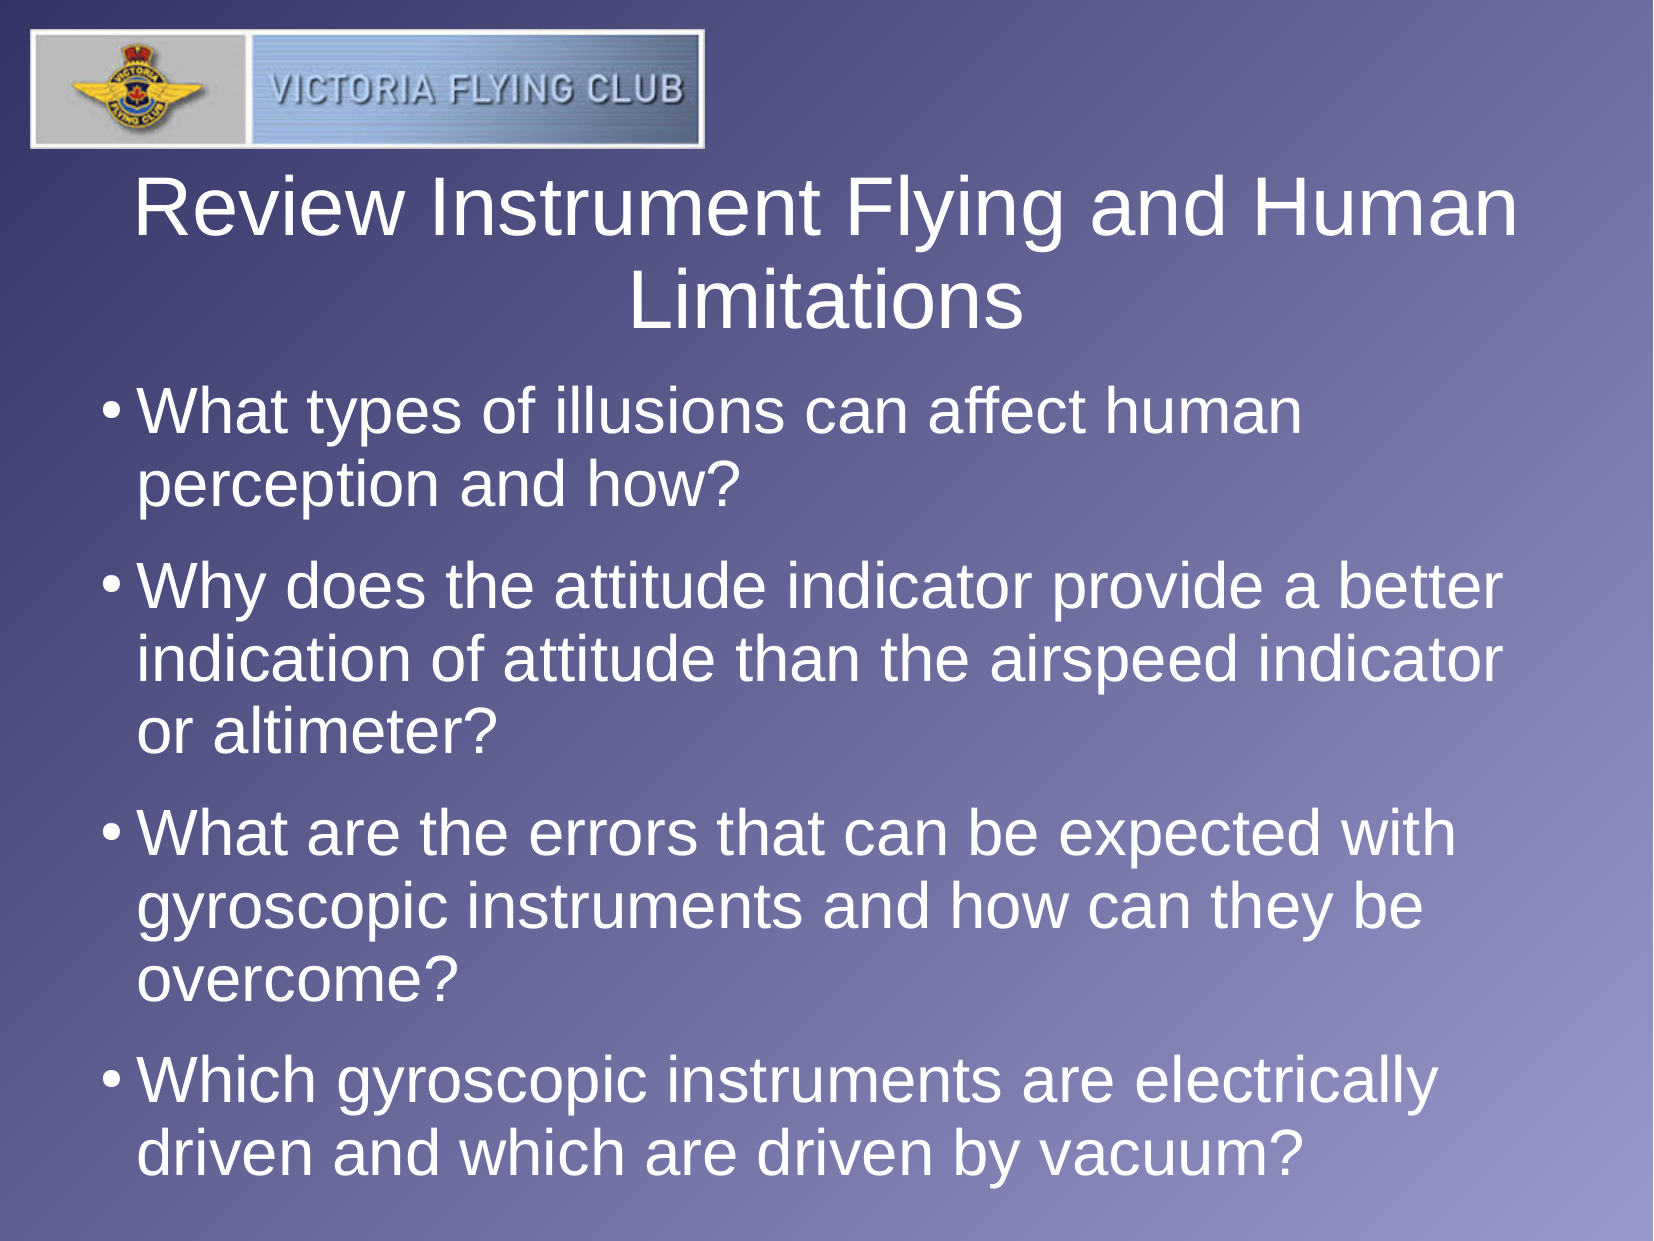

# Review Instrument Flying and Human Limitations
What types of illusions can affect human perception and how?
Why does the attitude indicator provide a better indication of attitude than the airspeed indicator or altimeter?
What are the errors that can be expected with gyroscopic instruments and how can they be overcome?
Which gyroscopic instruments are electrically driven and which are driven by vacuum?